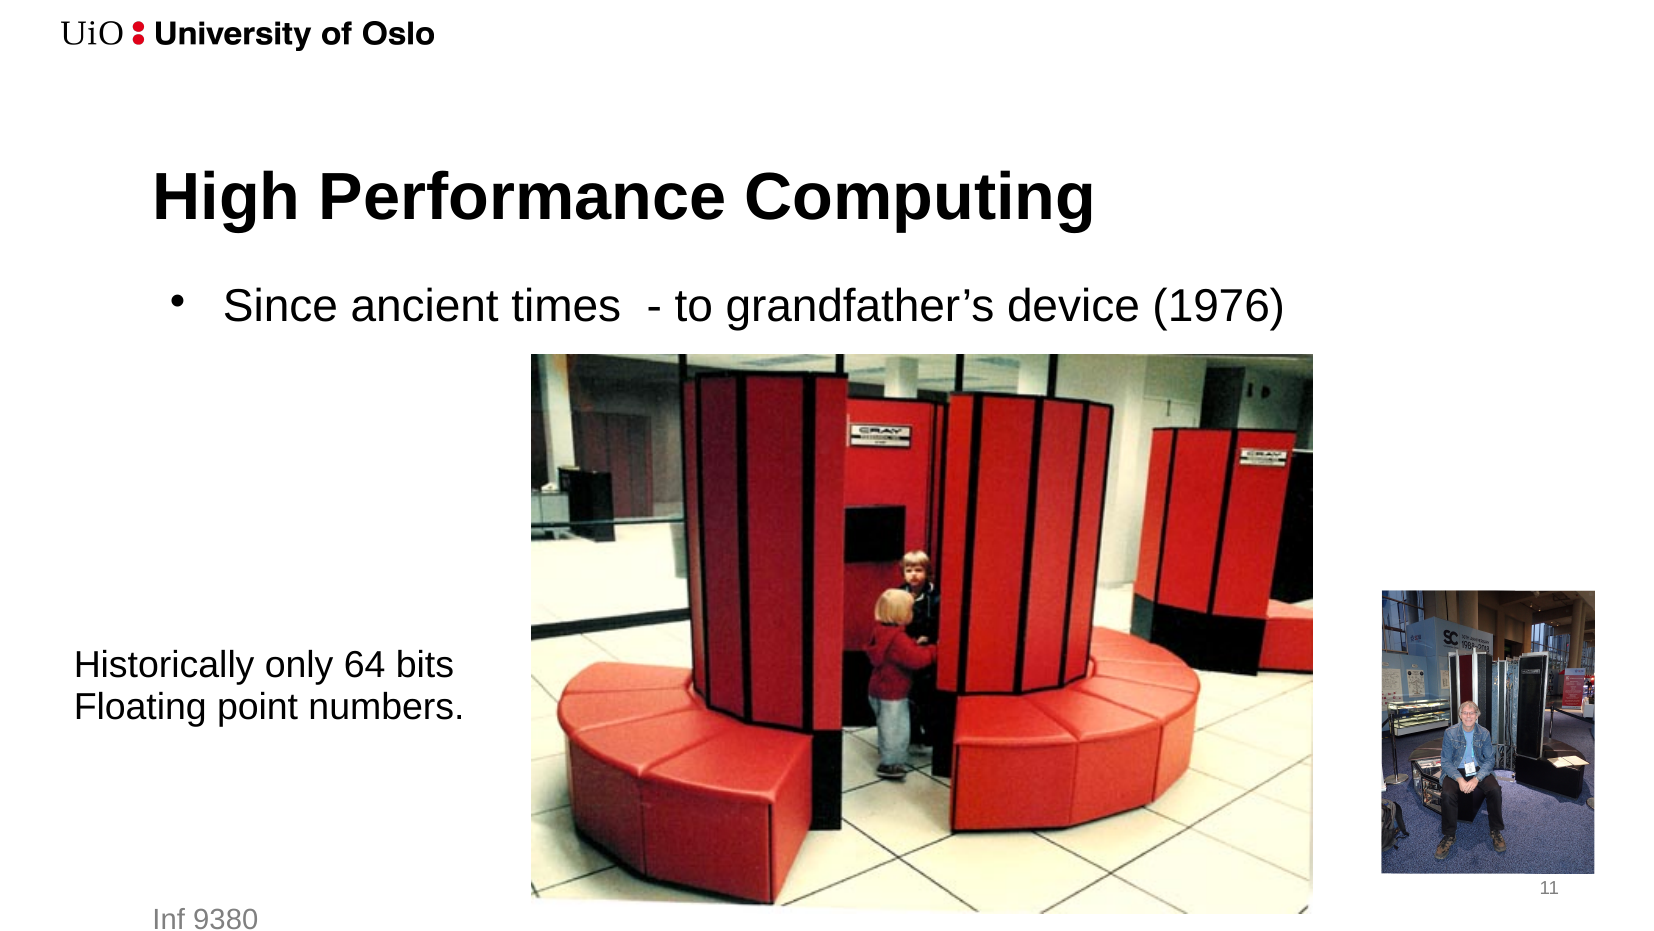

High Performance Computing
Since ancient times - to grandfather’s device (1976)
Historically only 64 bits
Floating point numbers.
Inf 9380